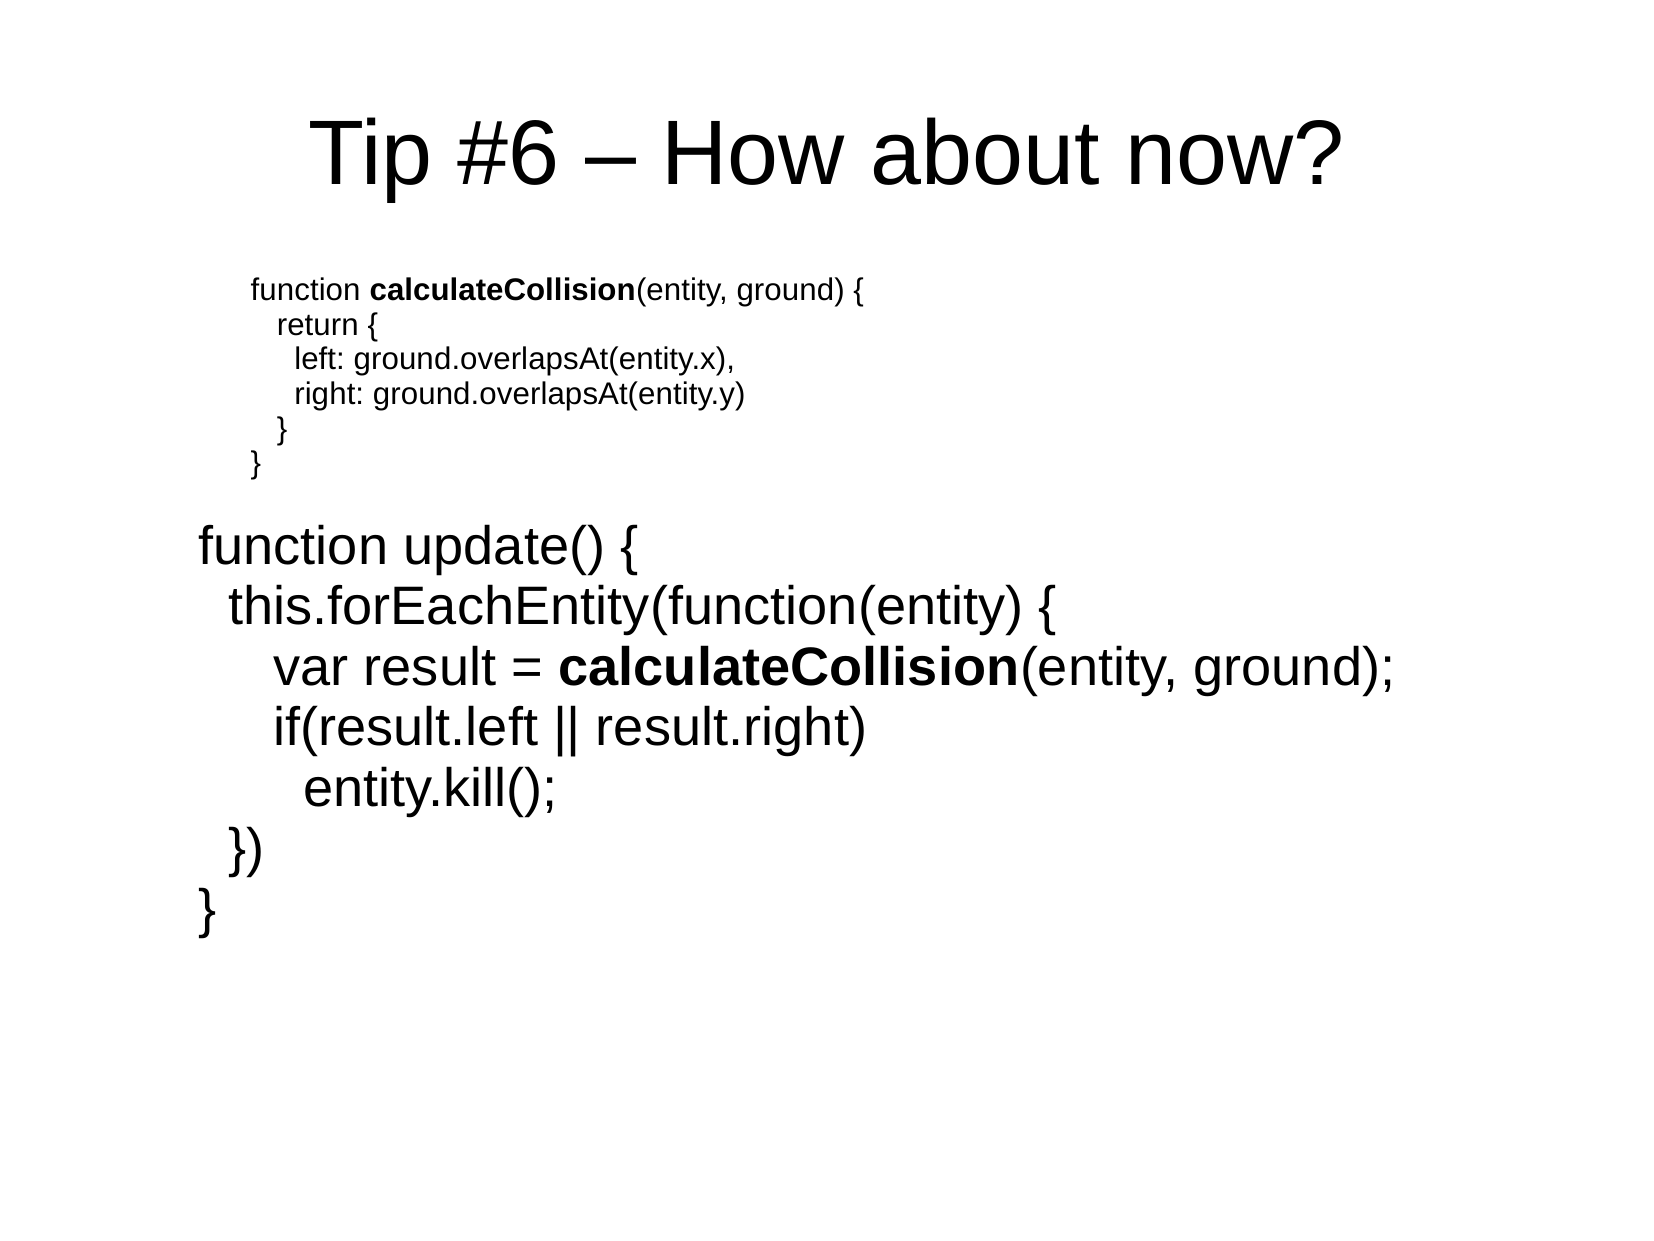

# Tip #6 – How about now?
 function calculateCollision(entity, ground) {
 return {
 left: ground.overlapsAt(entity.x),
 right: ground.overlapsAt(entity.y)
 }
 }
 function update() {
 this.forEachEntity(function(entity) {
 var result = calculateCollision(entity, ground);
 if(result.left || result.right)
 entity.kill();
 })
 }